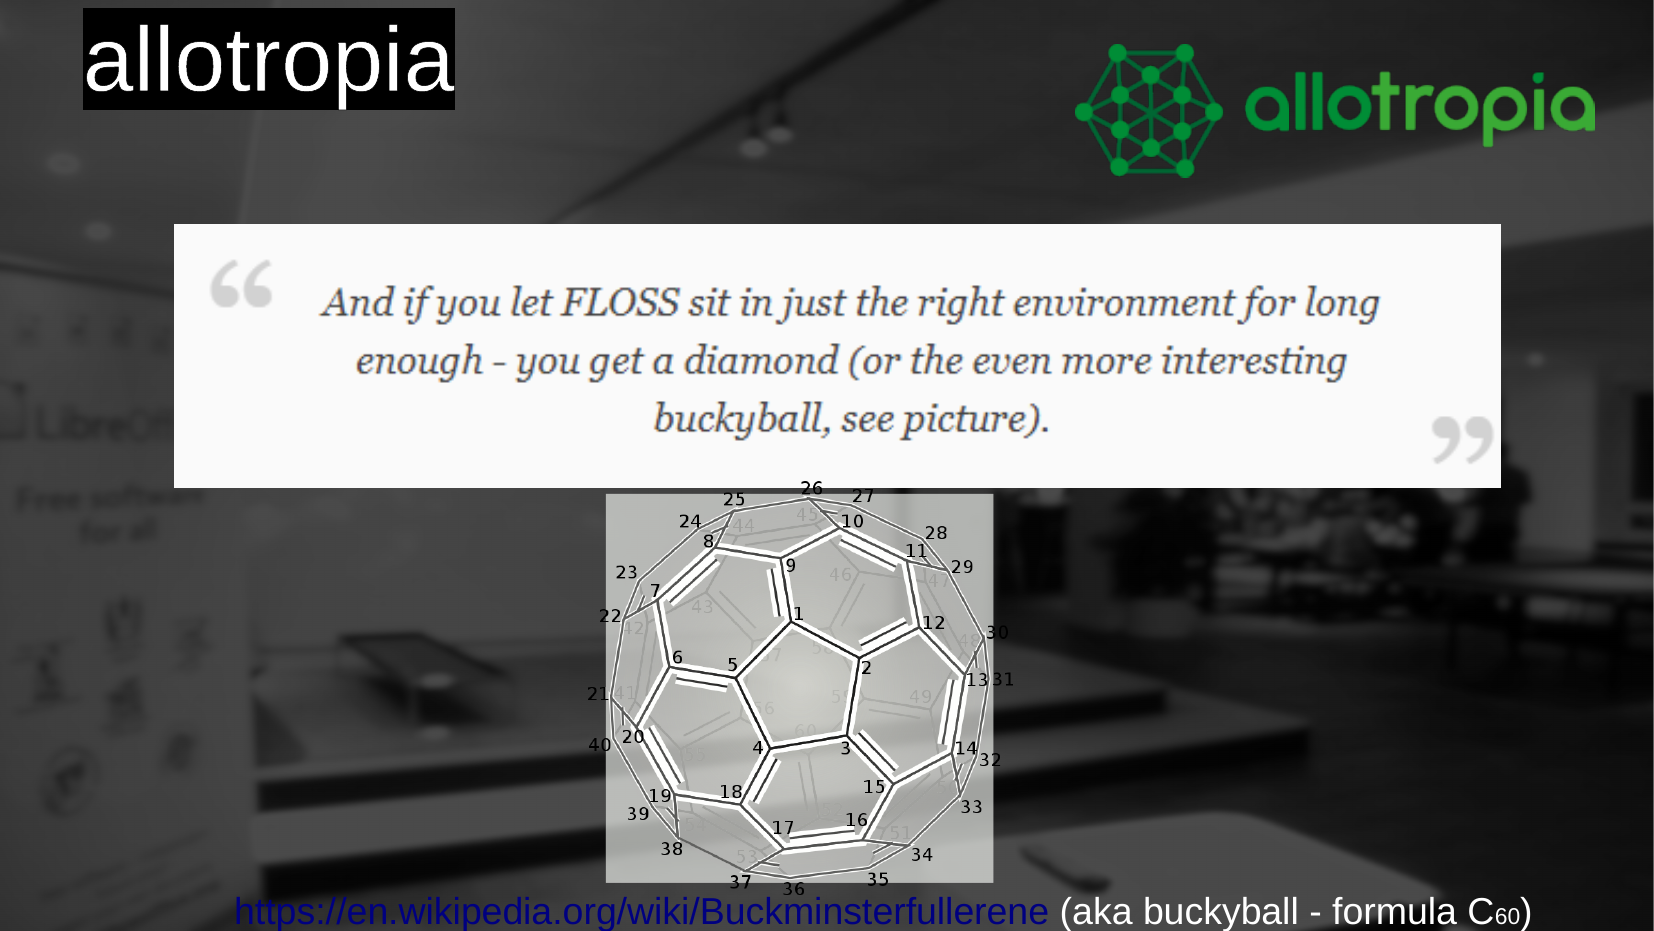

# allotropia
https://en.wikipedia.org/wiki/Buckminsterfullerene (aka buckyball - formula C60)